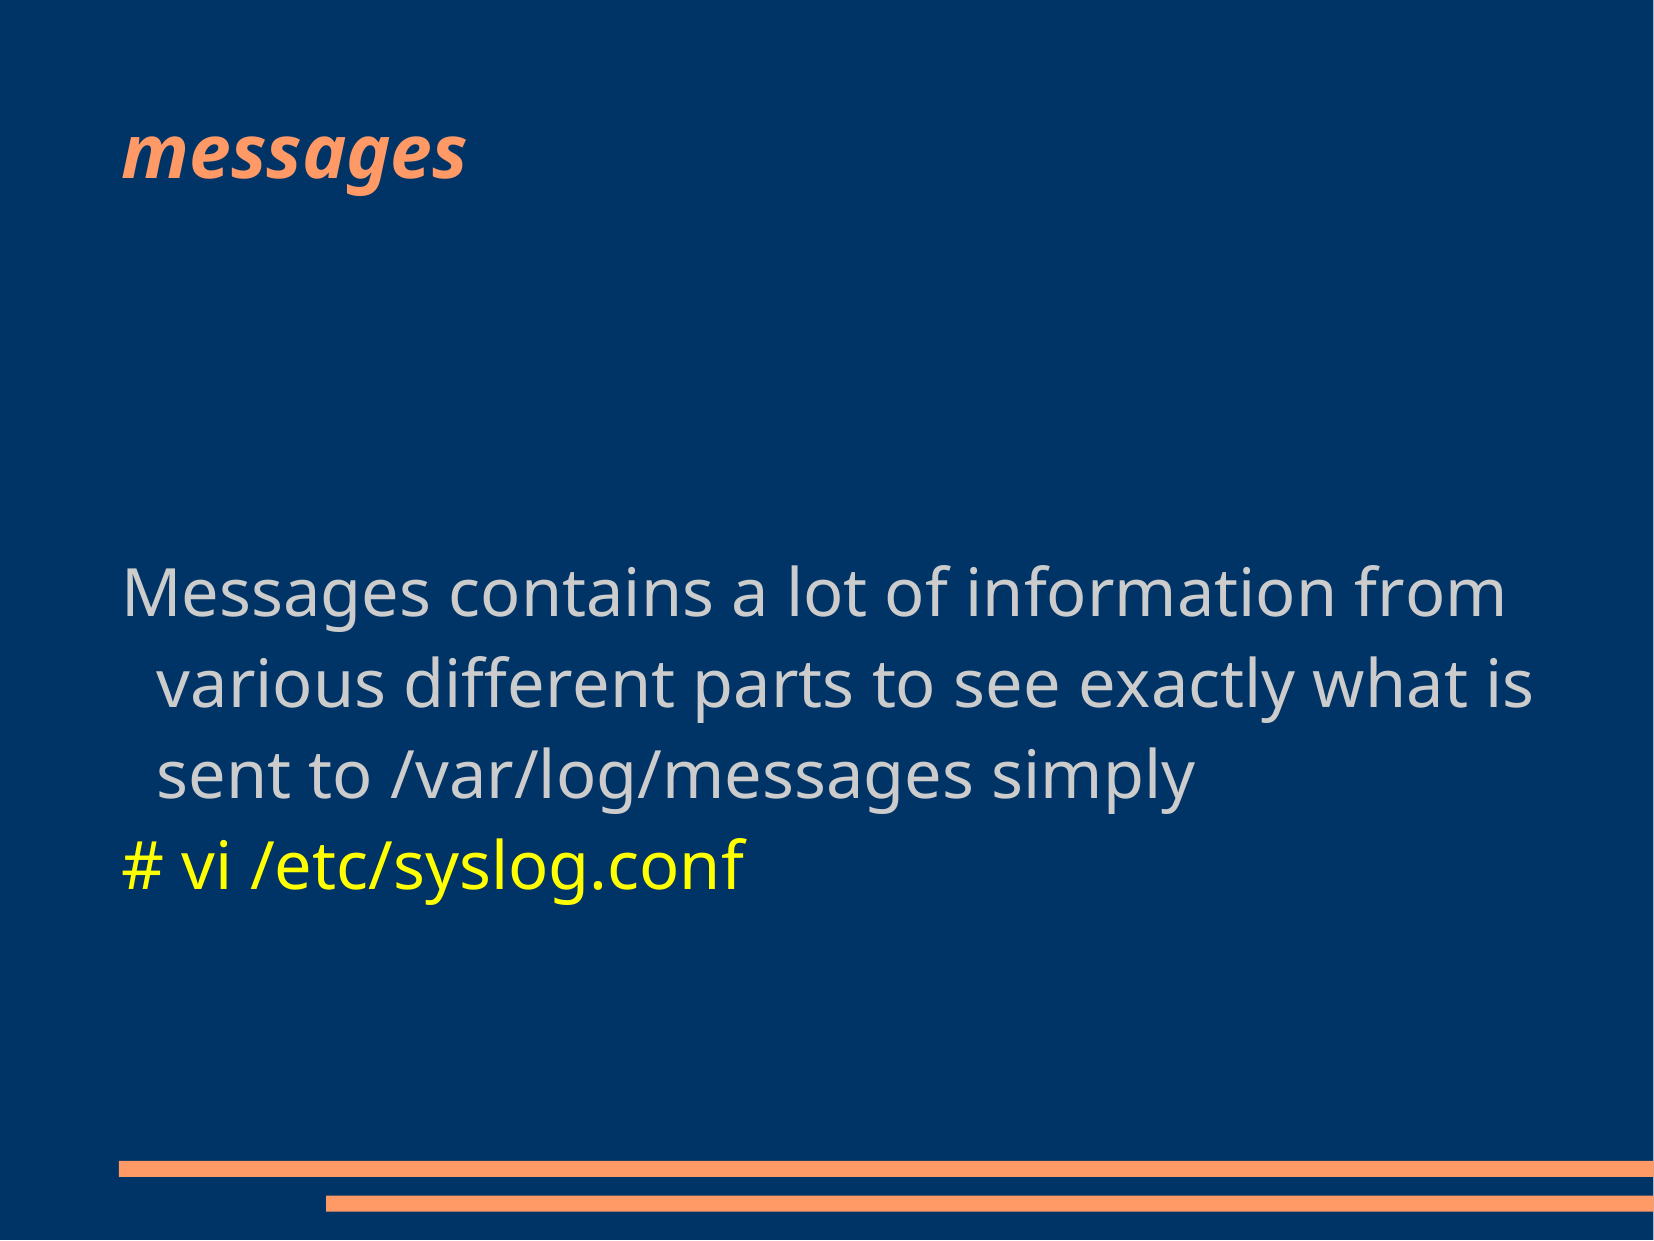

# messages
Messages contains a lot of information from various different parts to see exactly what is sent to /var/log/messages simply
# vi /etc/syslog.conf